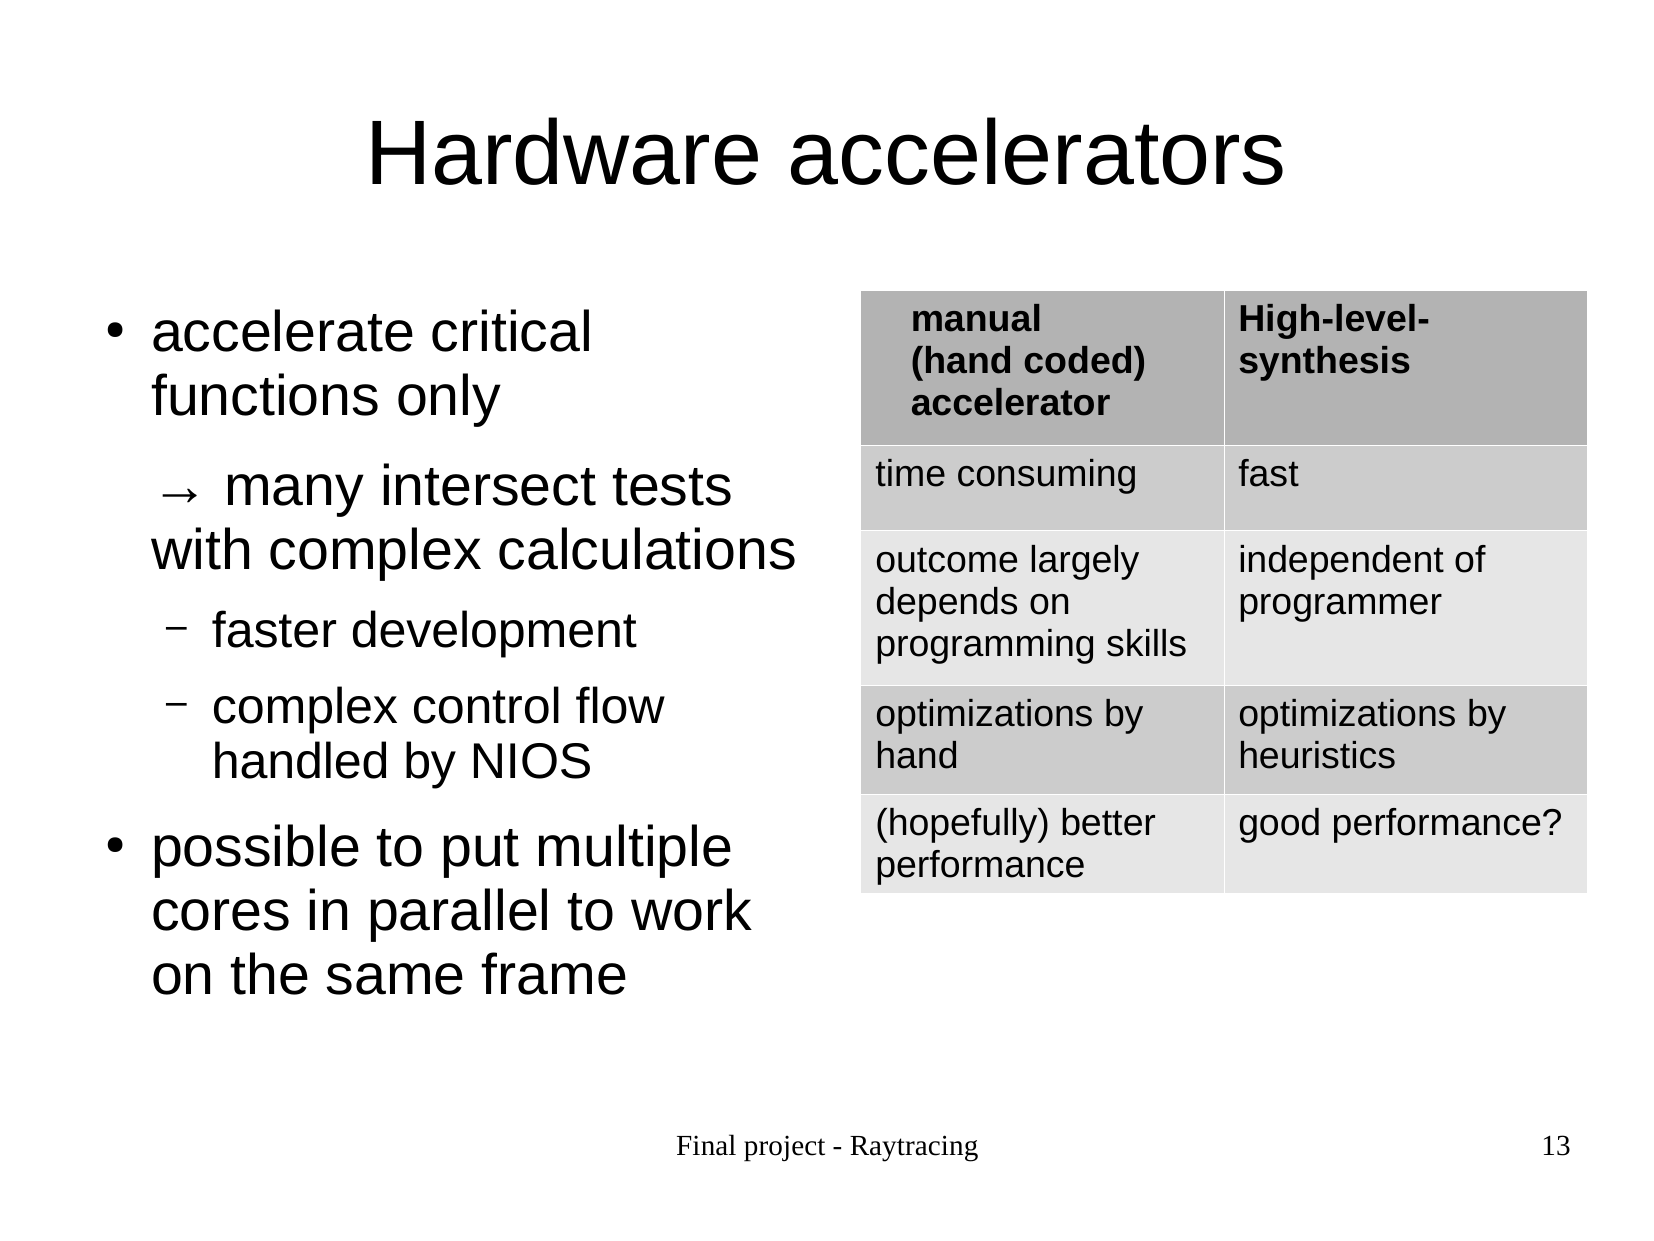

# Hardware accelerators
| manual (hand coded) accelerator | High-level-synthesis |
| --- | --- |
| time consuming | fast |
| outcome largely depends on programming skills | independent of programmer |
| optimizations by hand | optimizations by heuristics |
| (hopefully) better performance | good performance? |
accelerate critical functions only
→ many intersect tests with complex calculations
faster development
complex control flow handled by NIOS
possible to put multiple cores in parallel to work on the same frame
Final project - Raytracing
13